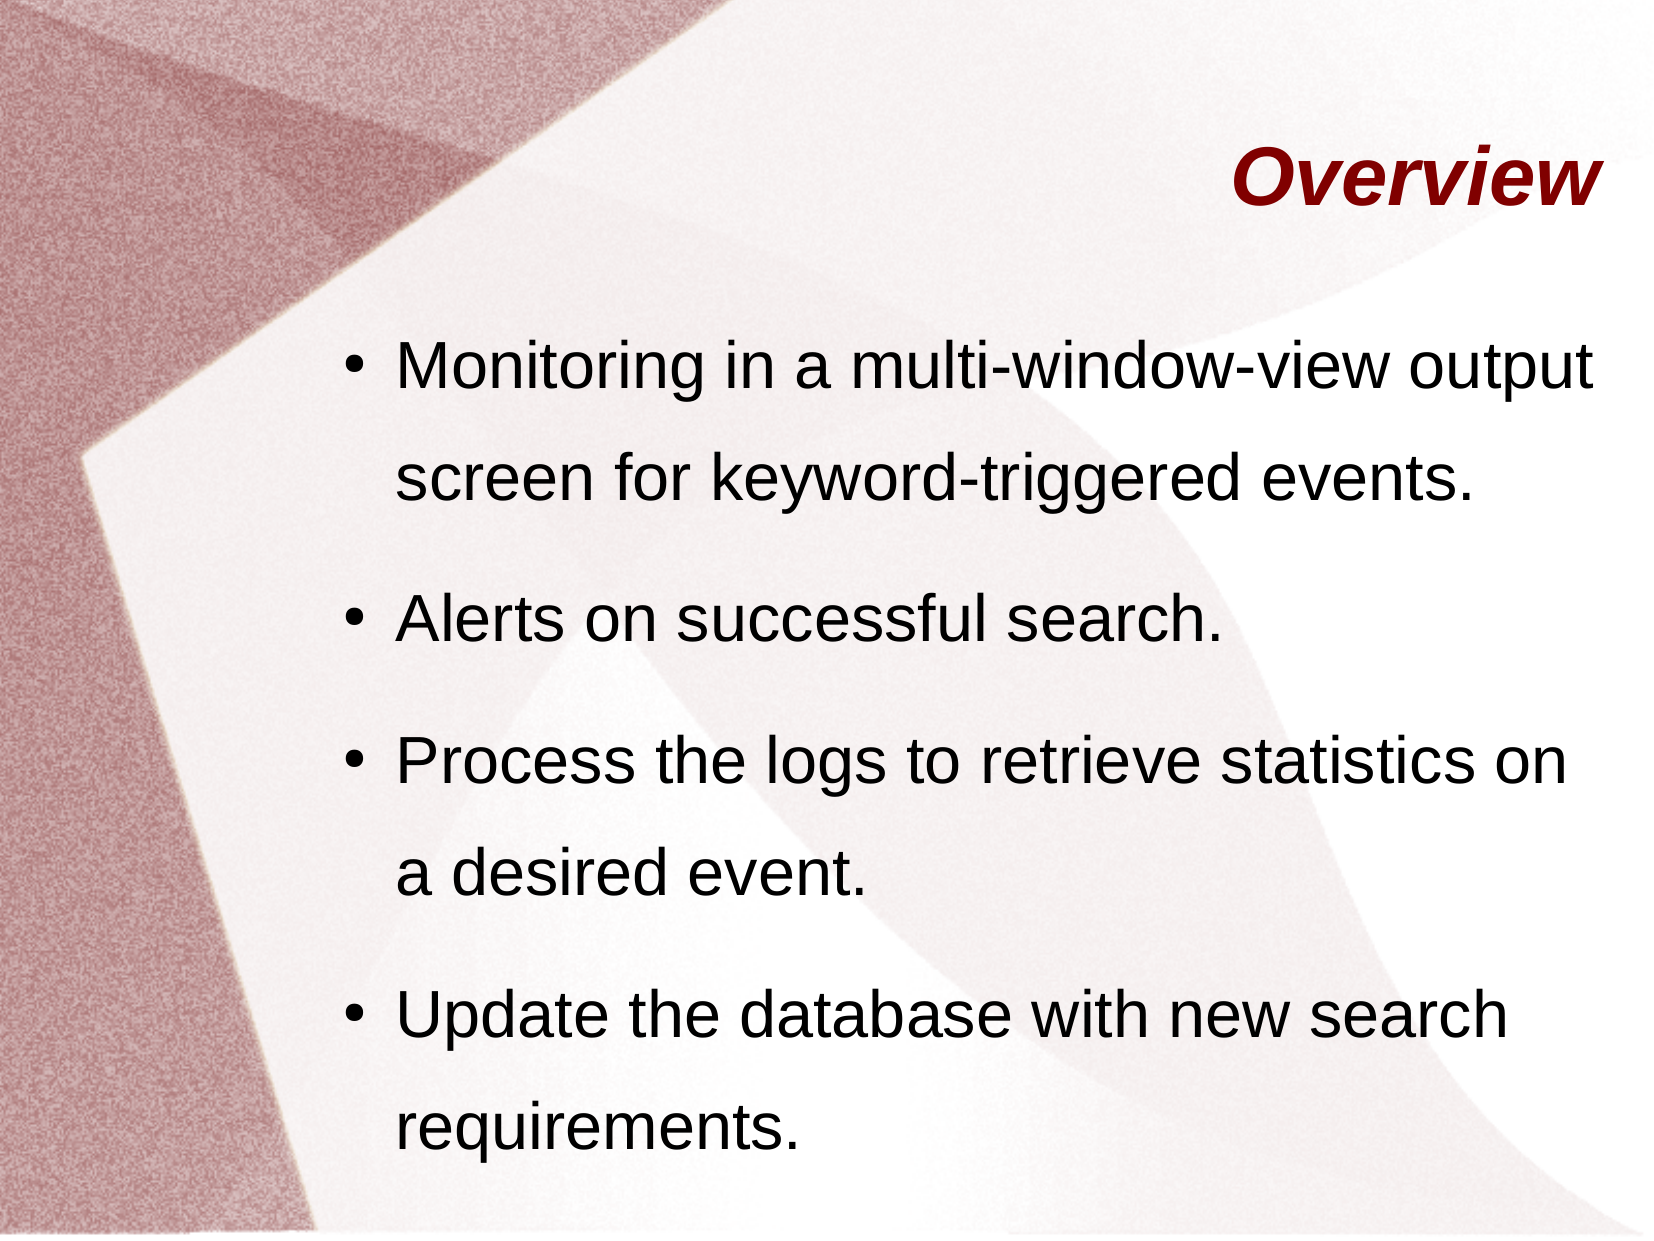

# Overview
Monitoring in a multi-window-view output screen for keyword-triggered events.
Alerts on successful search.
Process the logs to retrieve statistics on a desired event.
Update the database with new search requirements.